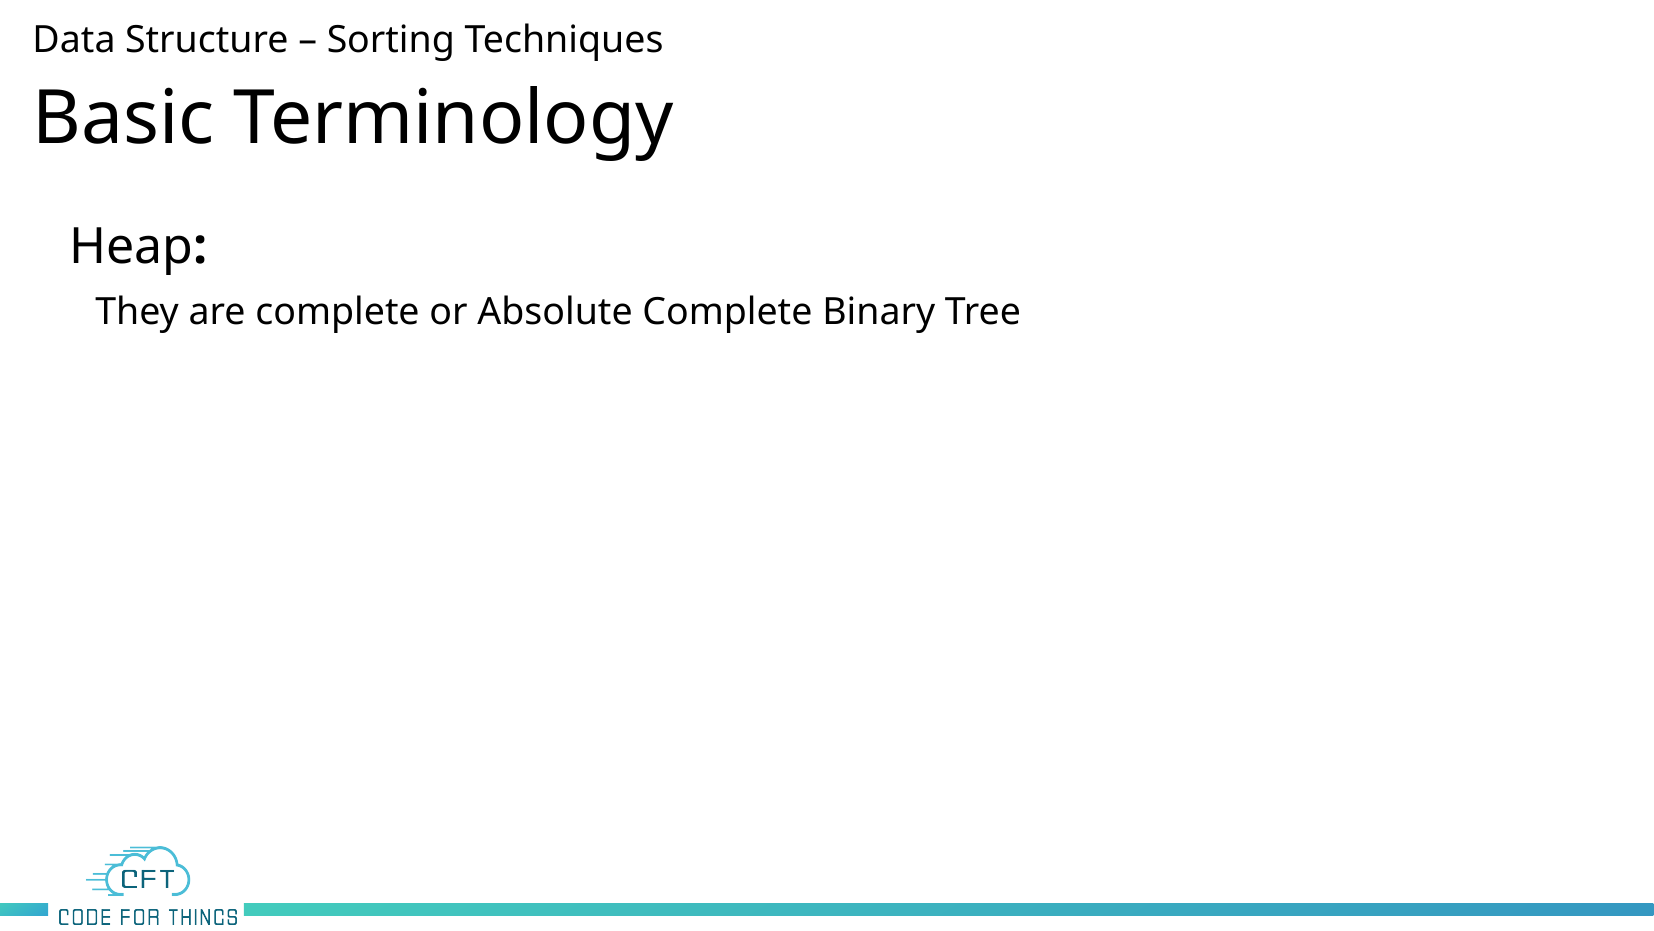

# Data Structure – Sorting Techniques Basic Terminology
 Heap:
 They are complete or Absolute Complete Binary Tree